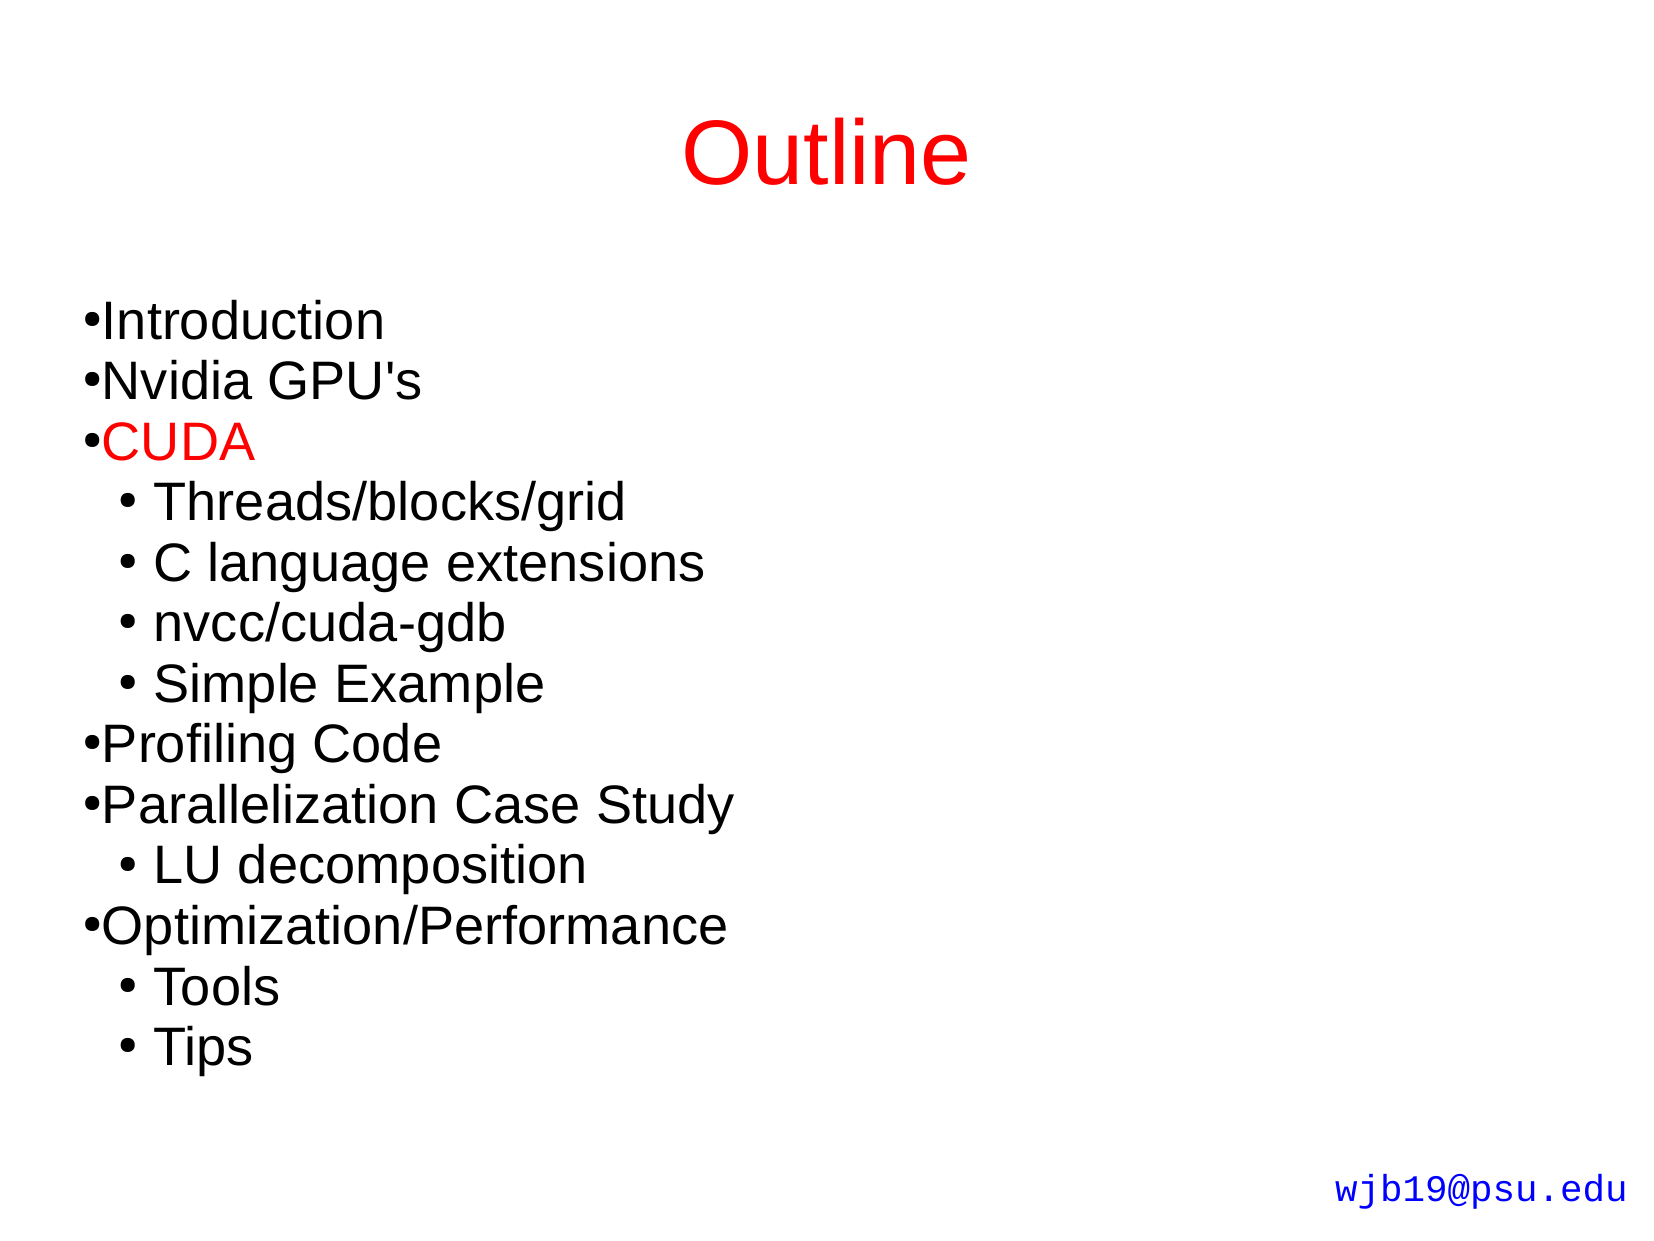

# Outline
Introduction
Nvidia GPU's
CUDA
Threads/blocks/grid
C language extensions
nvcc/cuda-gdb
Simple Example
Profiling Code
Parallelization Case Study
LU decomposition
Optimization/Performance
Tools
Tips
wjb19@psu.edu